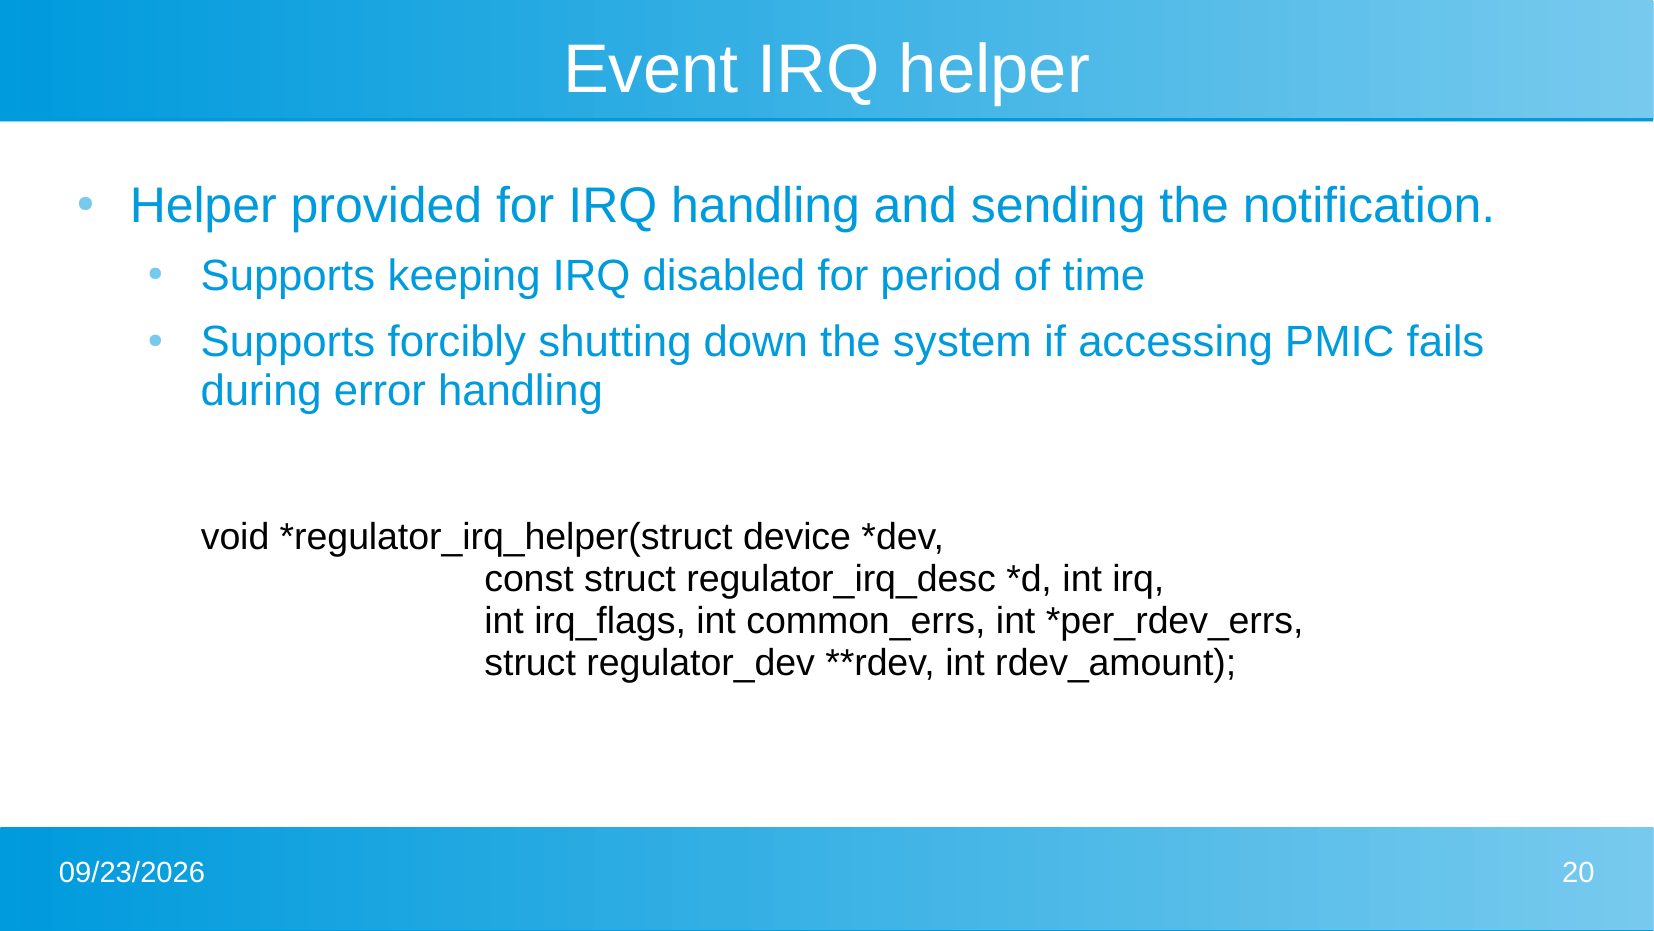

# Event IRQ helper
Helper provided for IRQ handling and sending the notification.
Supports keeping IRQ disabled for period of time
Supports forcibly shutting down the system if accessing PMIC fails during error handling
void *regulator_irq_helper(struct device *dev,
 const struct regulator_irq_desc *d, int irq,
 int irq_flags, int common_errs, int *per_rdev_errs,
 struct regulator_dev **rdev, int rdev_amount);
20